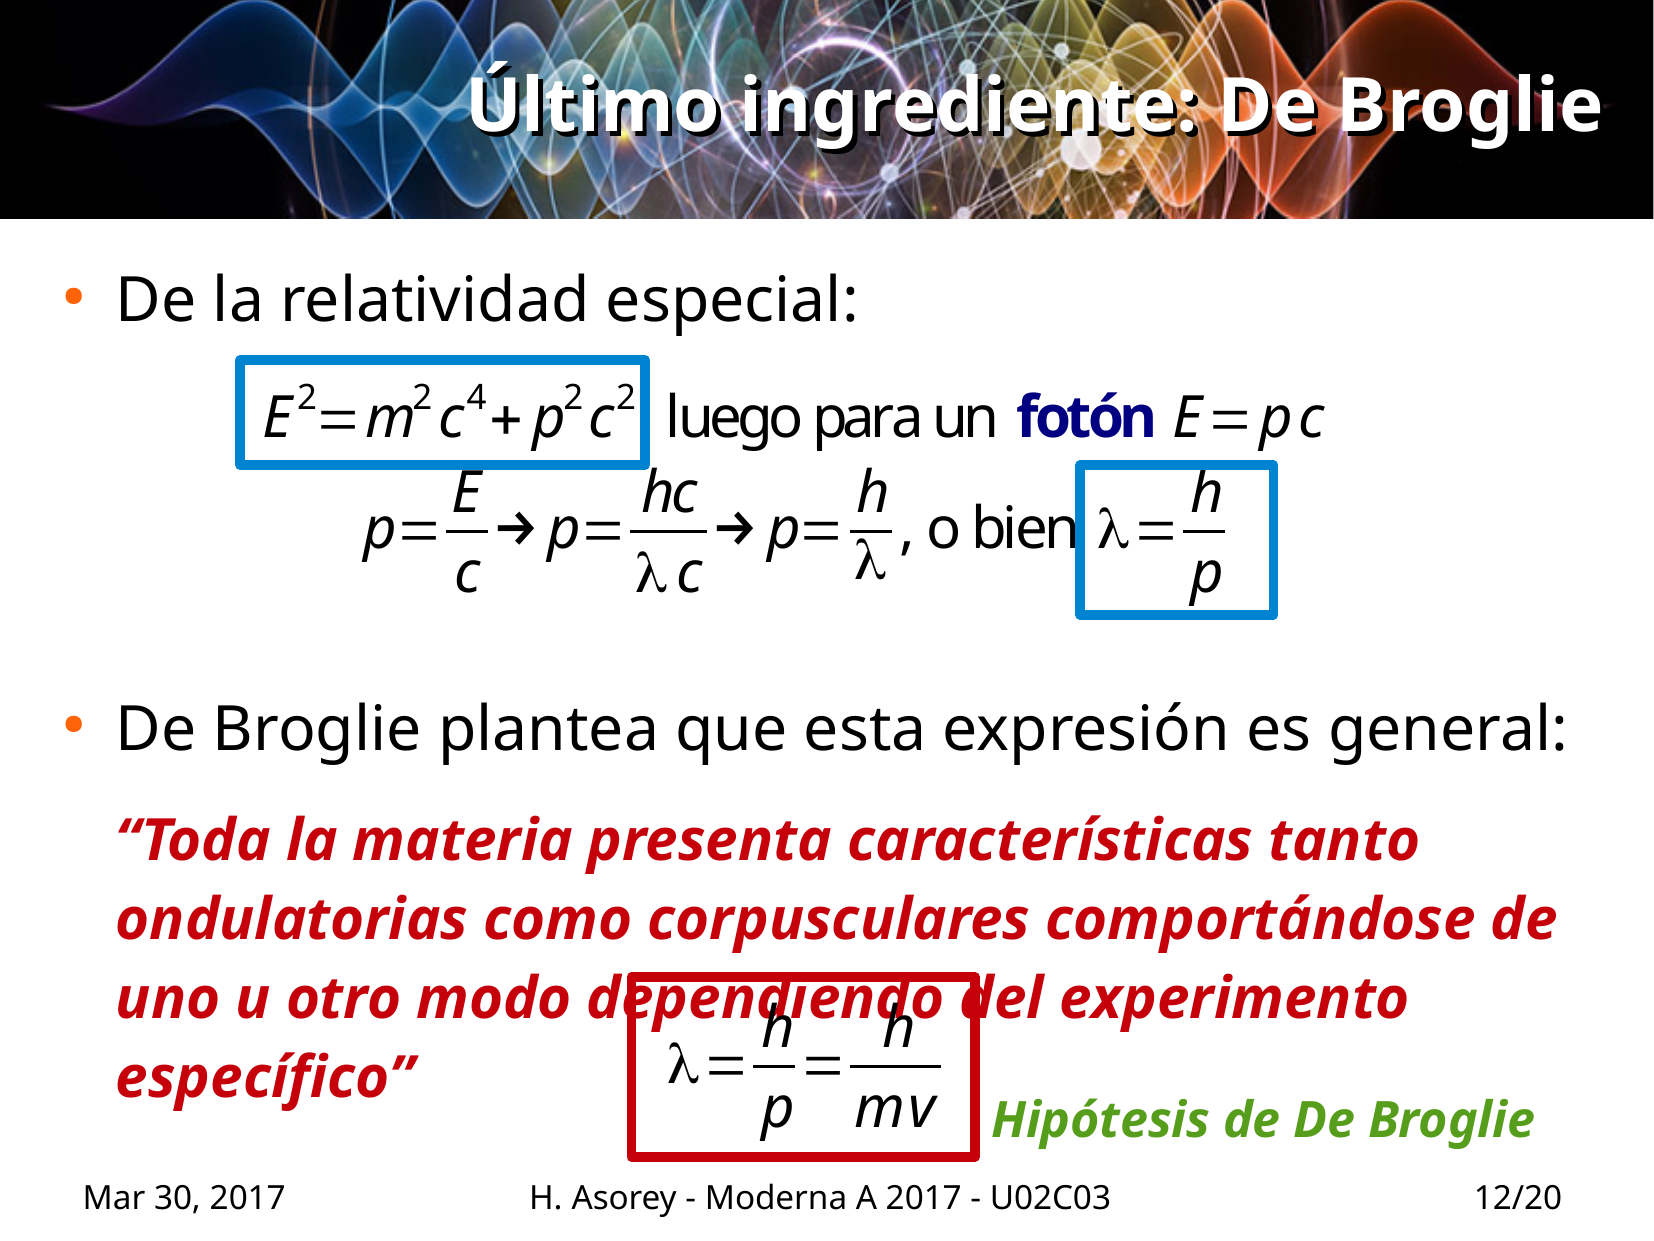

# Último ingrediente: De Broglie
De la relatividad especial:
De Broglie plantea que esta expresión es general:
“Toda la materia presenta características tanto ondulatorias como corpusculares comportándose de uno u otro modo dependiendo del experimento específico”
Hipótesis de De Broglie
Mar 30, 2017
H. Asorey - Moderna A 2017 - U02C03
12